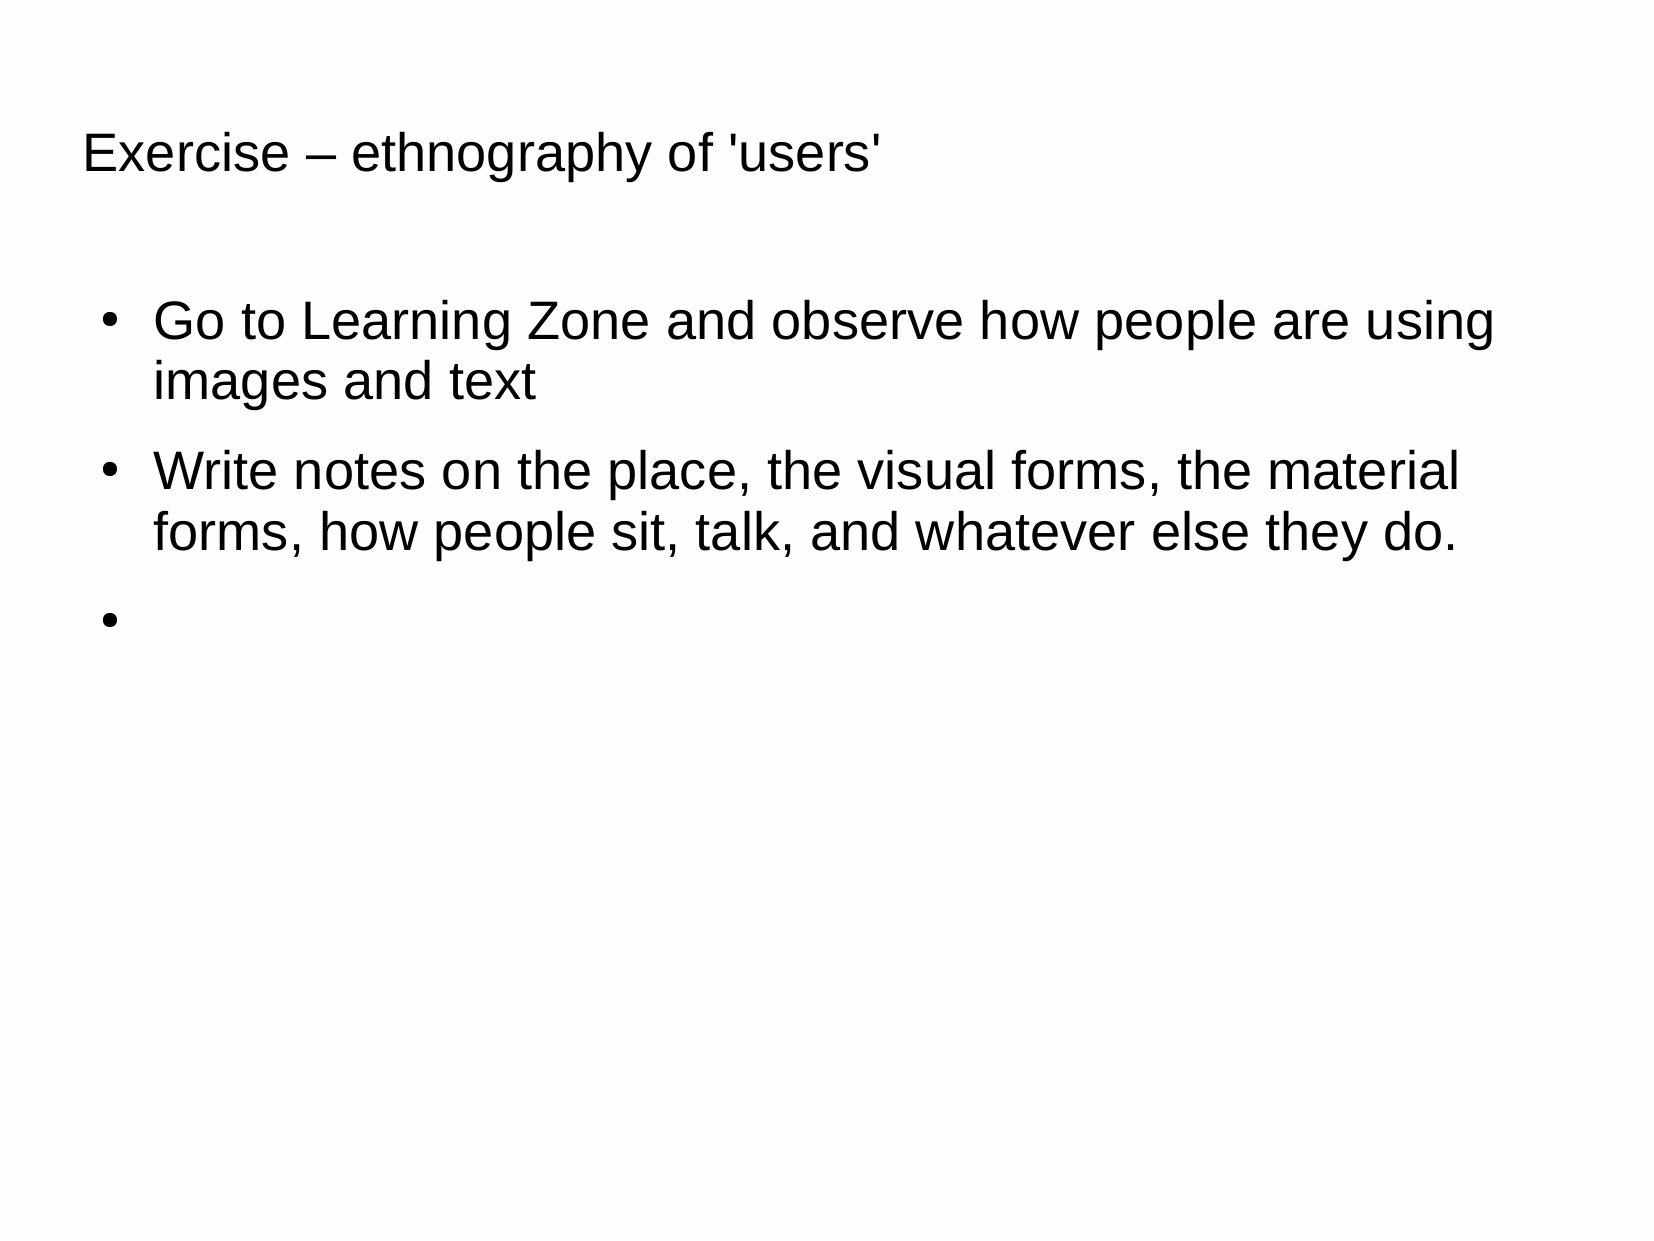

# Exercise – ethnography of 'users'
Go to Learning Zone and observe how people are using images and text
Write notes on the place, the visual forms, the material forms, how people sit, talk, and whatever else they do.